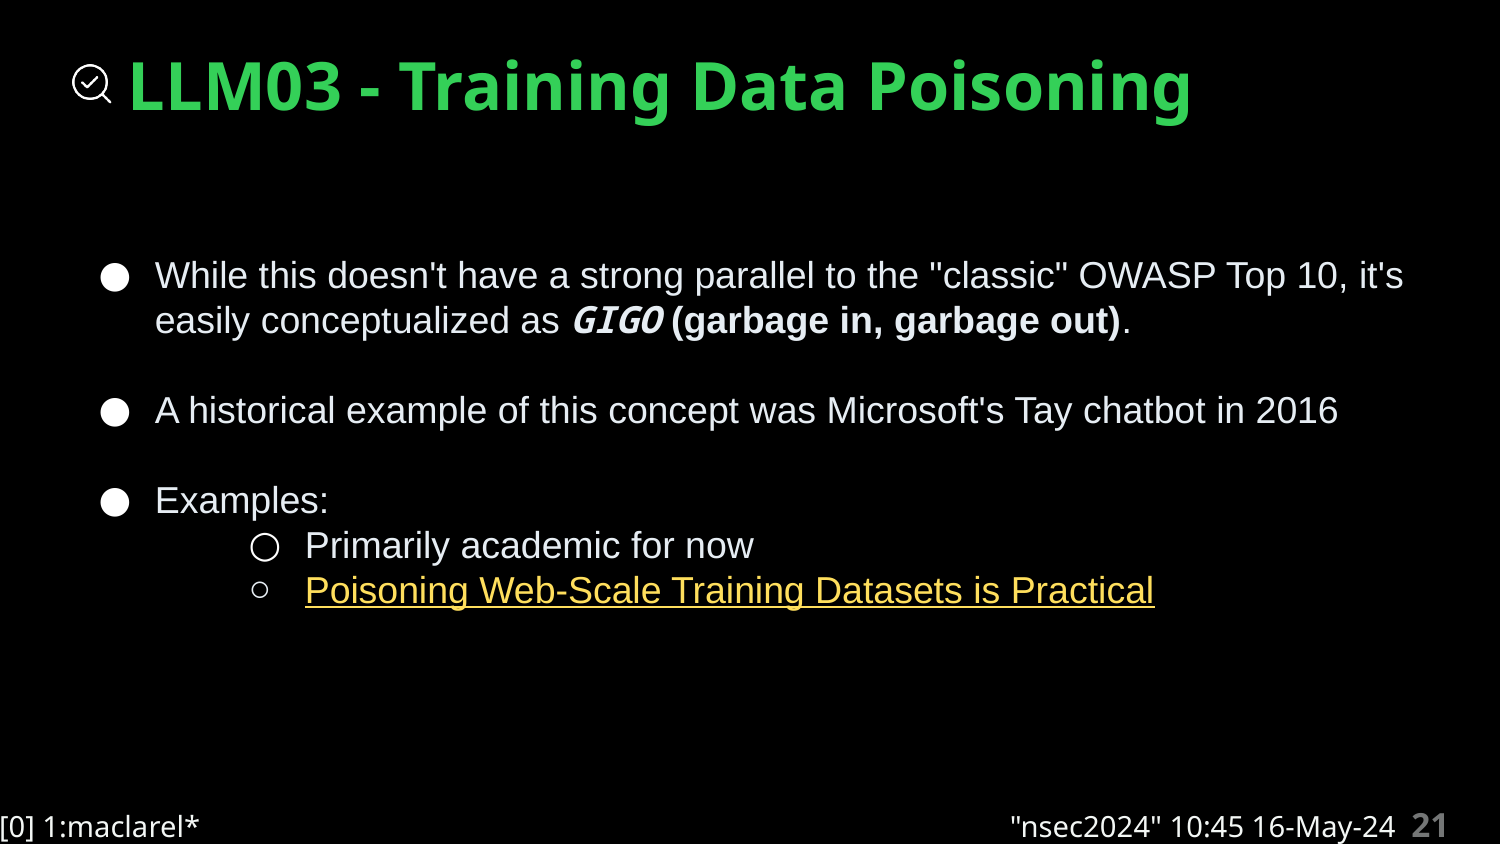

LLM03 - Training Data Poisoning
While this doesn't have a strong parallel to the "classic" OWASP Top 10, it's easily conceptualized as GIGO (garbage in, garbage out).
A historical example of this concept was Microsoft's Tay chatbot in 2016
Examples:
Primarily academic for now
Poisoning Web-Scale Training Datasets is Practical
[0] 1:maclarel* "nsec2024" 10:45 16-May-24 21